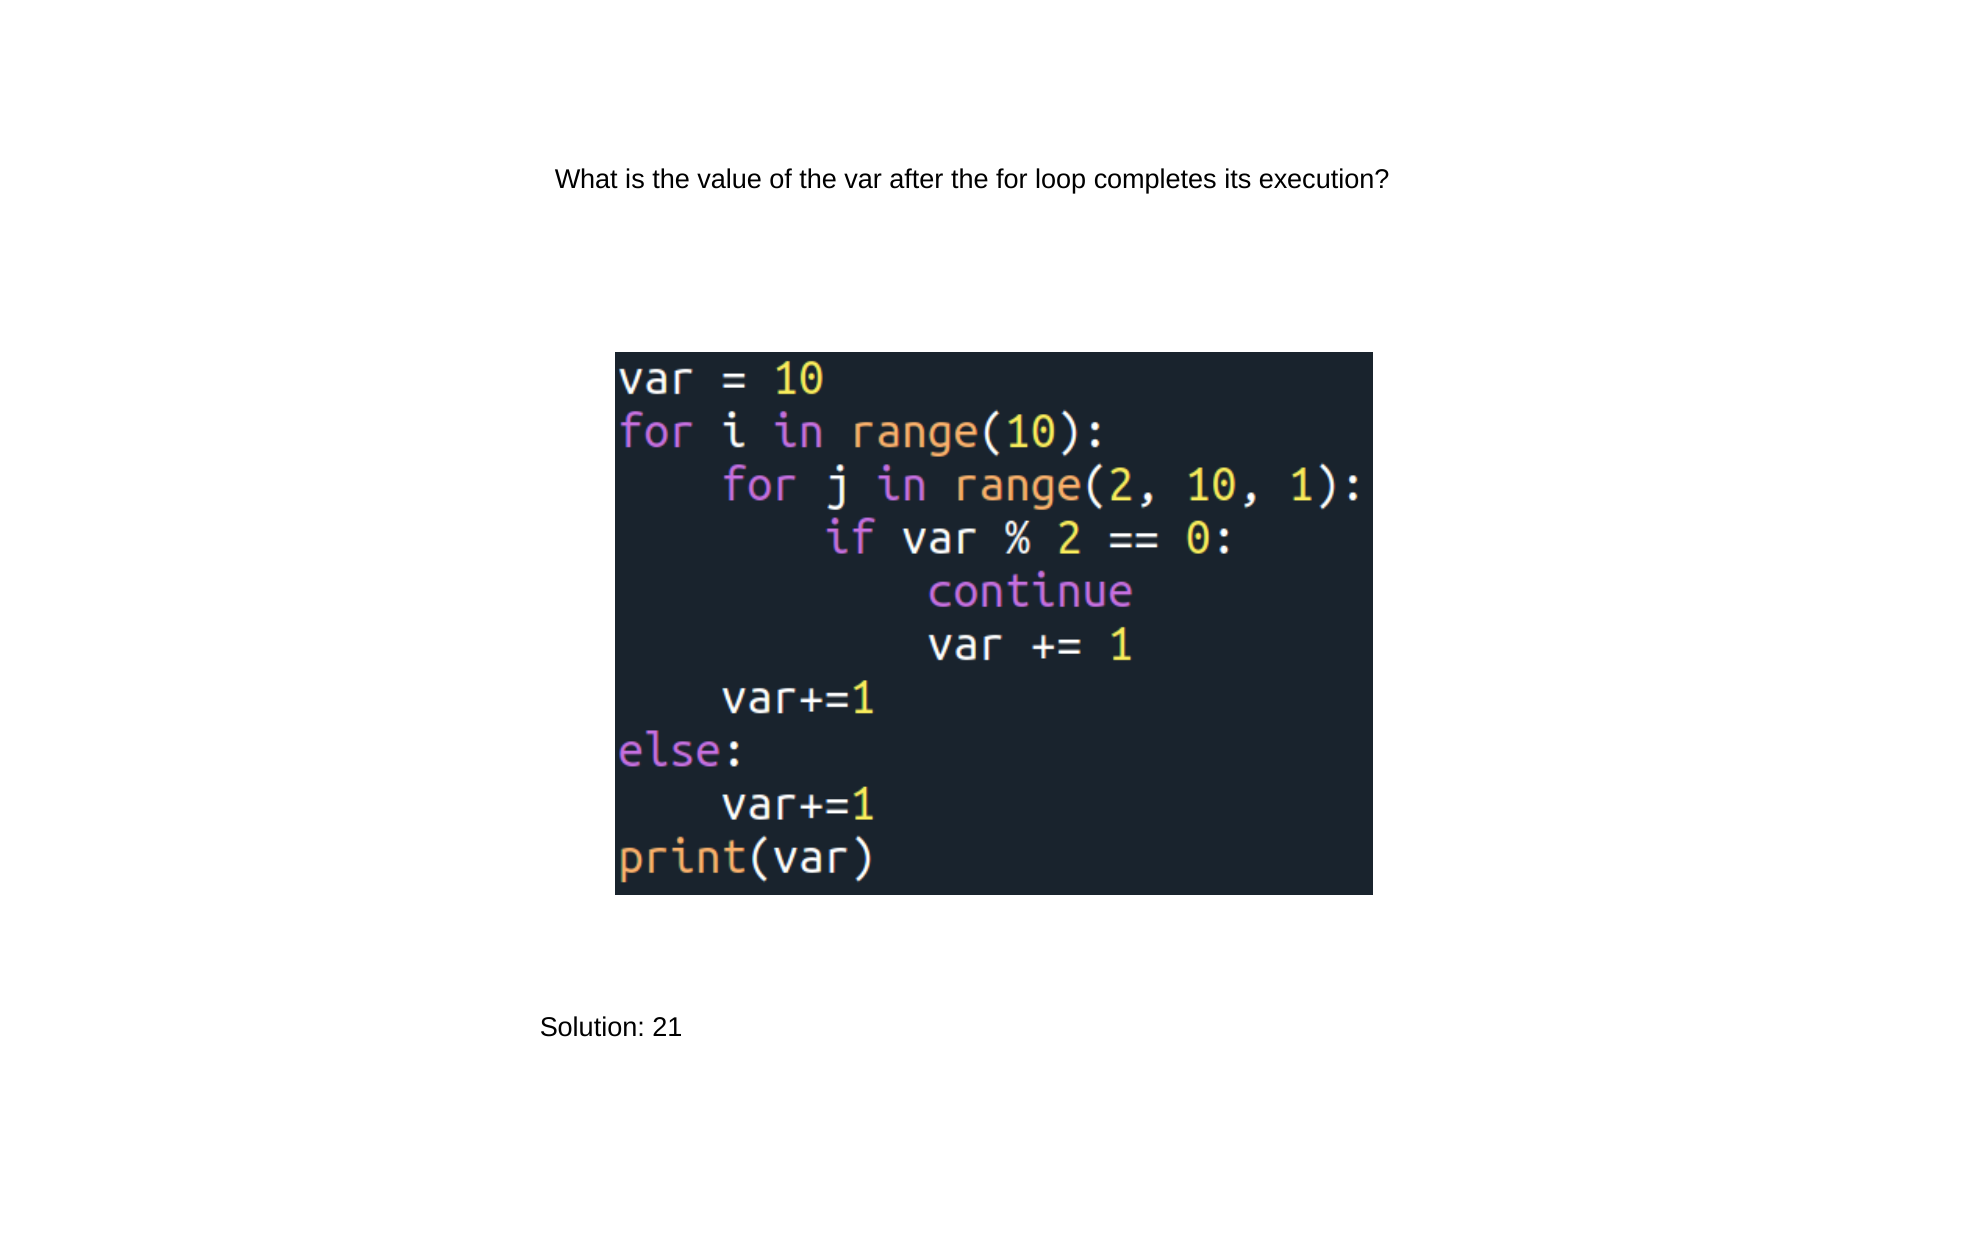

What is the value of the var after the for loop completes its execution?
Solution: 21